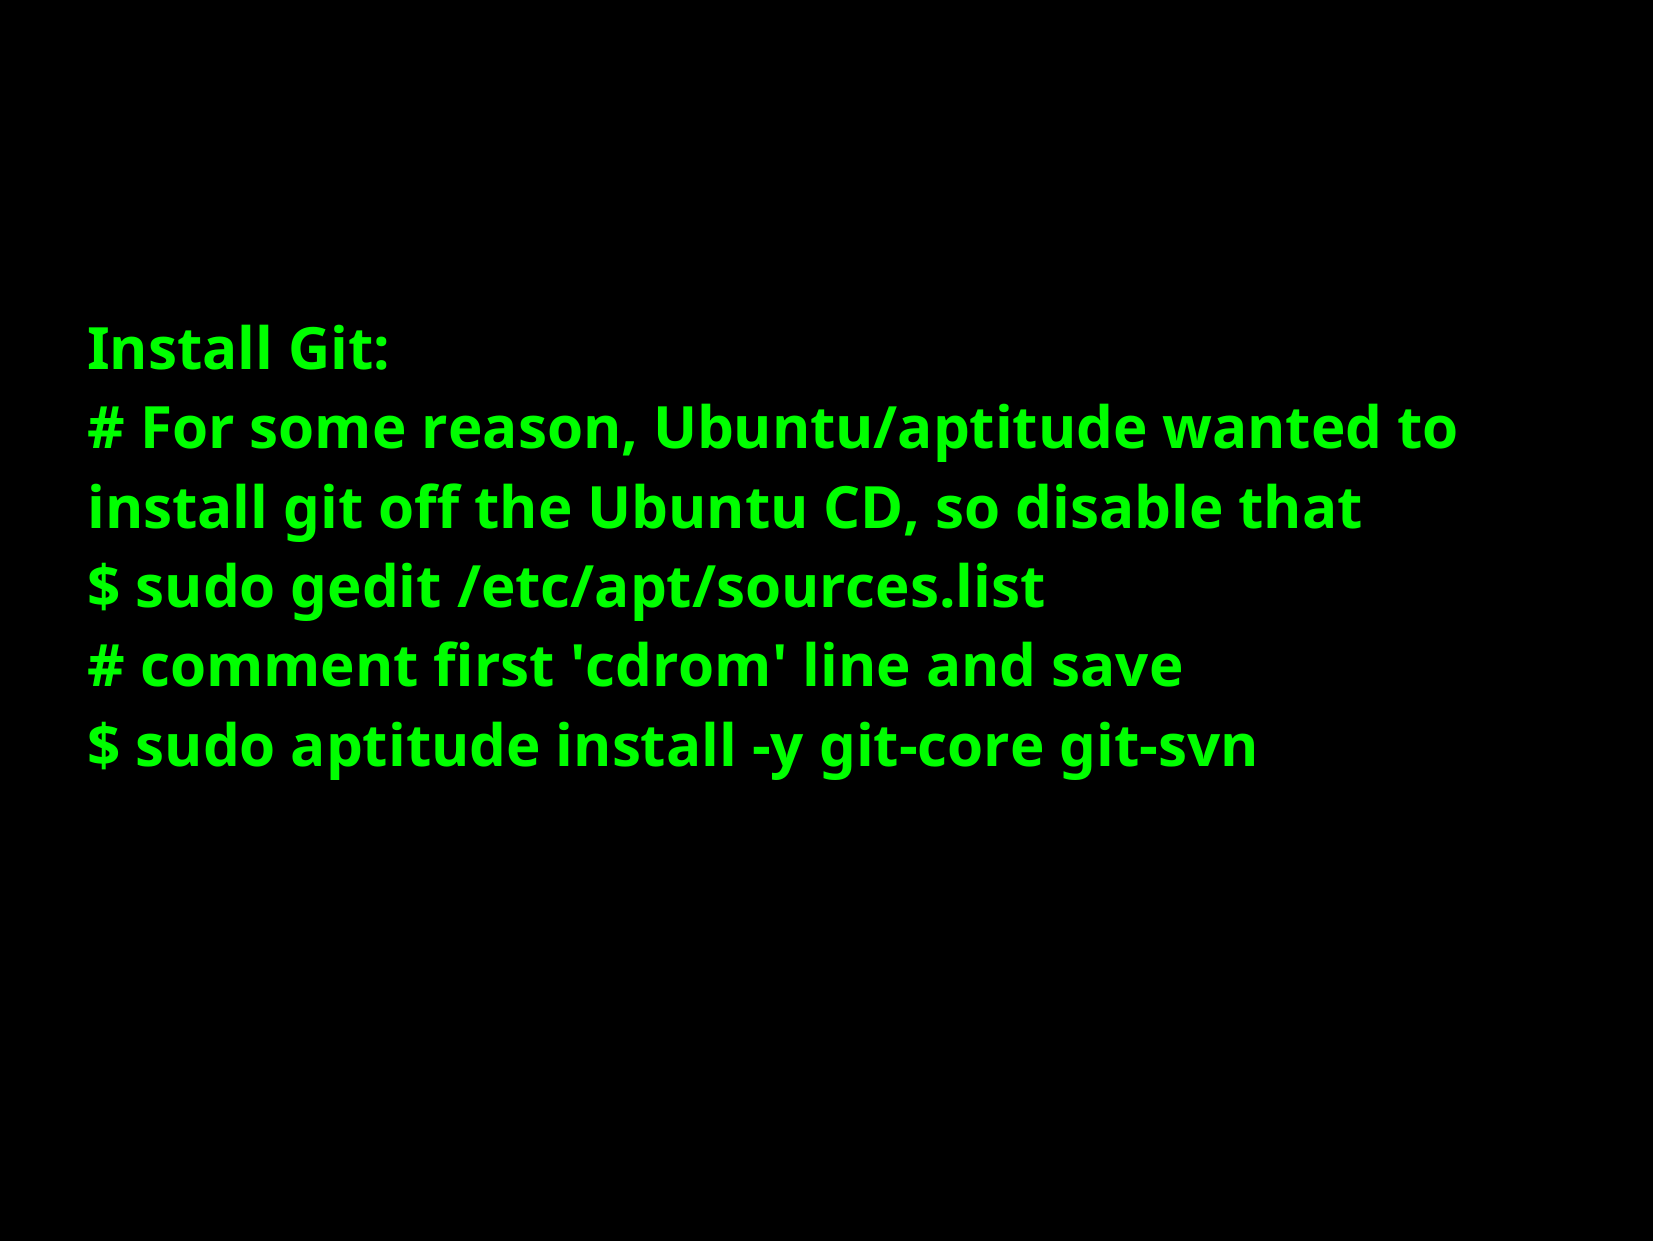

# Install Git: # For some reason, Ubuntu/aptitude wanted to install git off the Ubuntu CD, so disable that $ sudo gedit /etc/apt/sources.list # comment first 'cdrom' line and save $ sudo aptitude install -y git-core git-svn